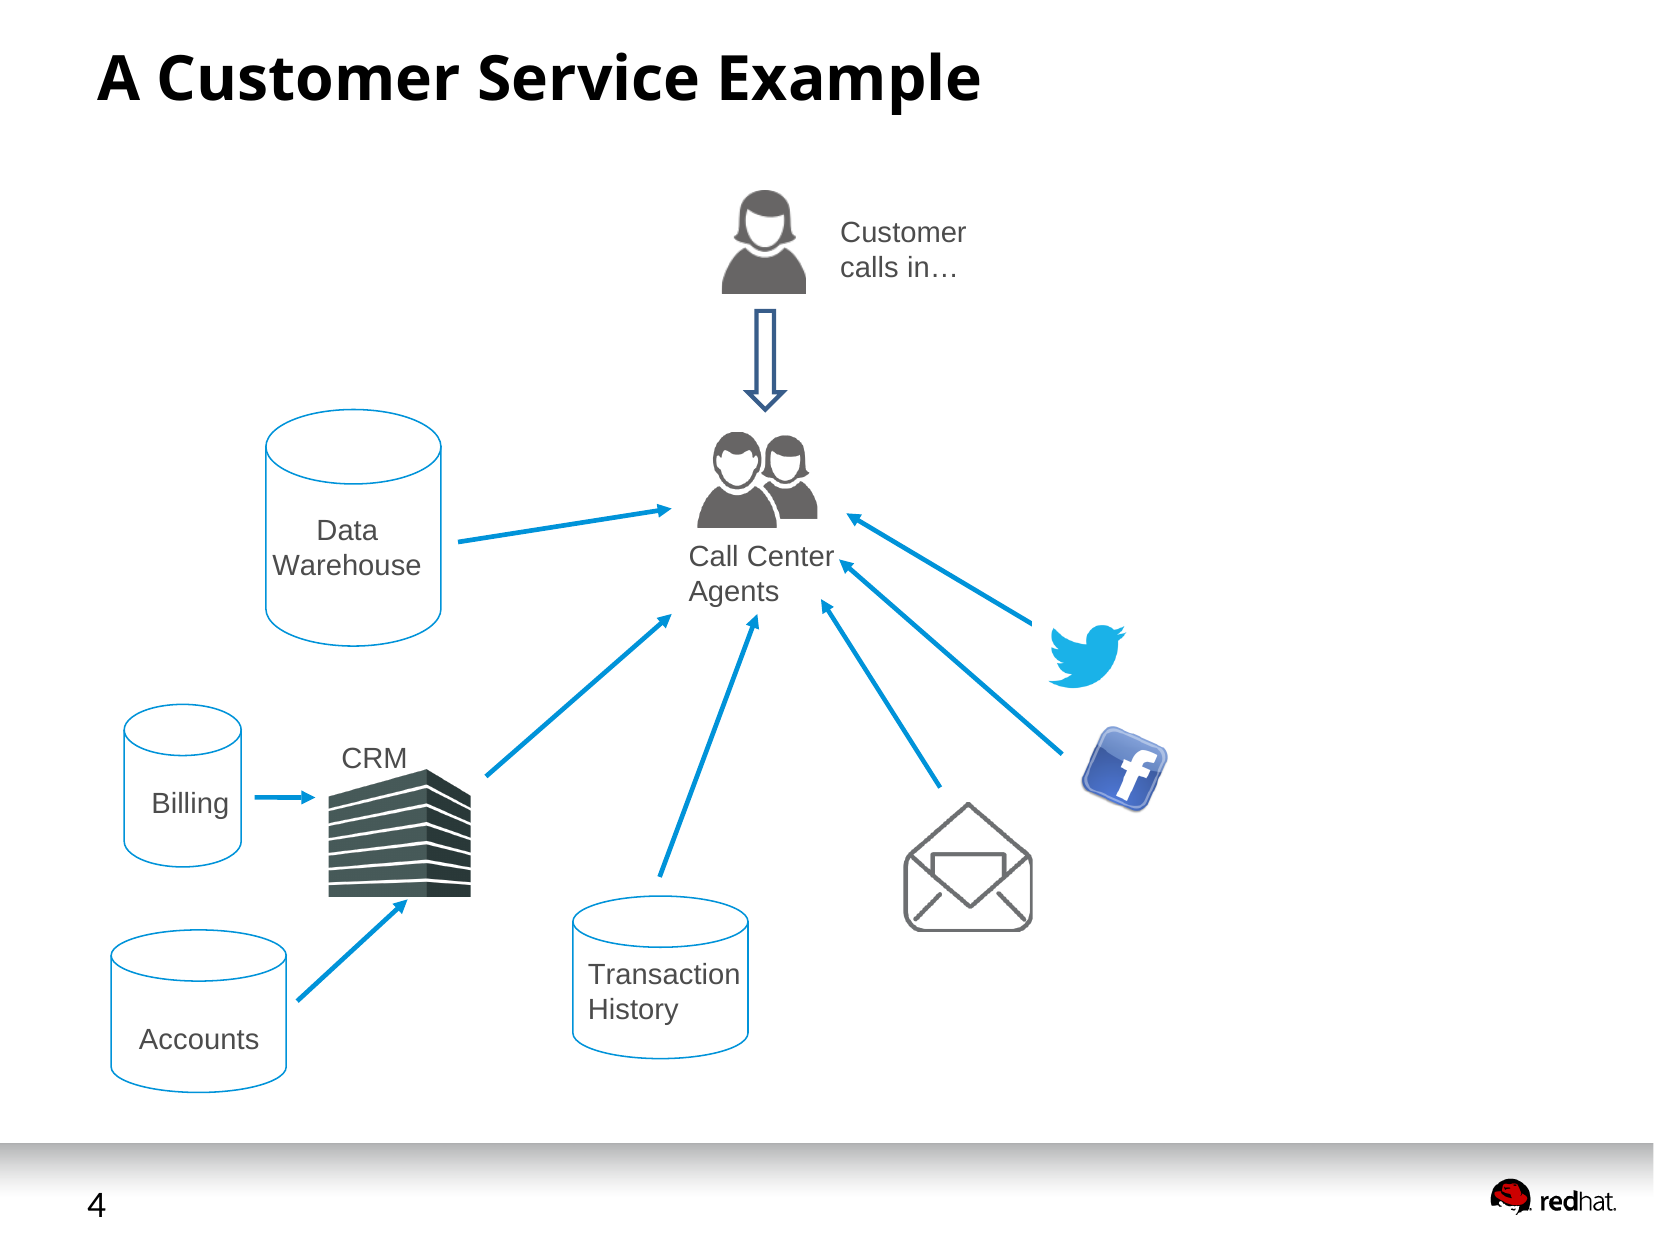

# A Customer Service Example
Customer calls in…
Data Warehouse
Call Center Agents
CRM
Billing
Transaction History
Accounts